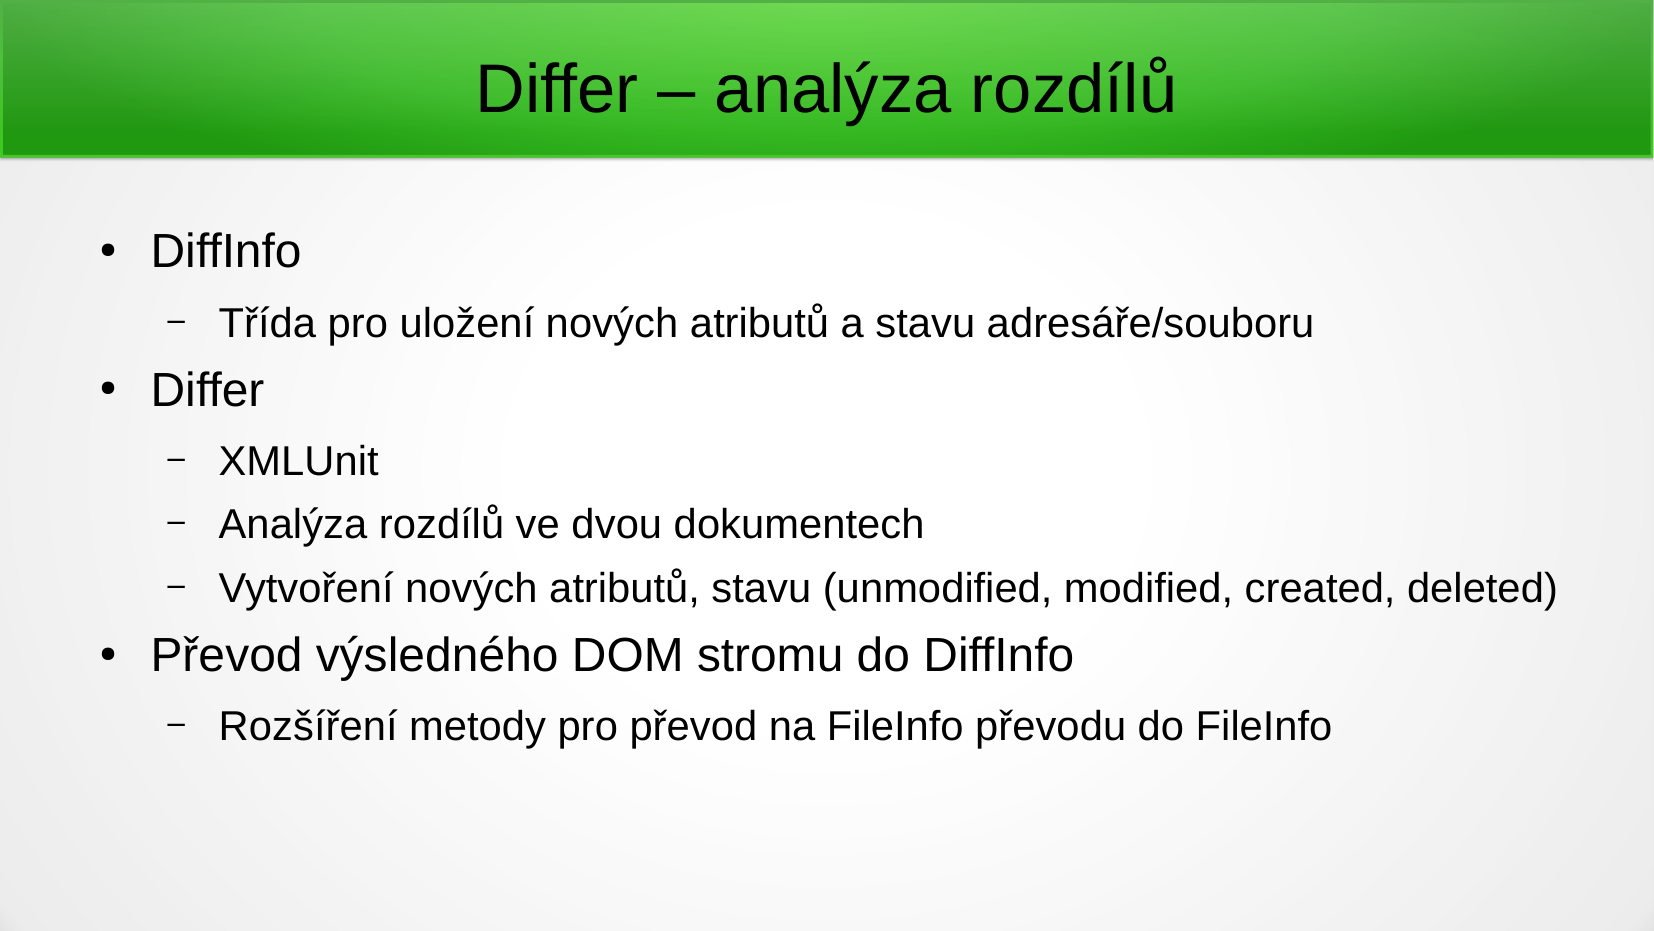

# Differ – analýza rozdílů
DiffInfo
Třída pro uložení nových atributů a stavu adresáře/souboru
Differ
XMLUnit
Analýza rozdílů ve dvou dokumentech
Vytvoření nových atributů, stavu (unmodified, modified, created, deleted)
Převod výsledného DOM stromu do DiffInfo
Rozšíření metody pro převod na FileInfo převodu do FileInfo